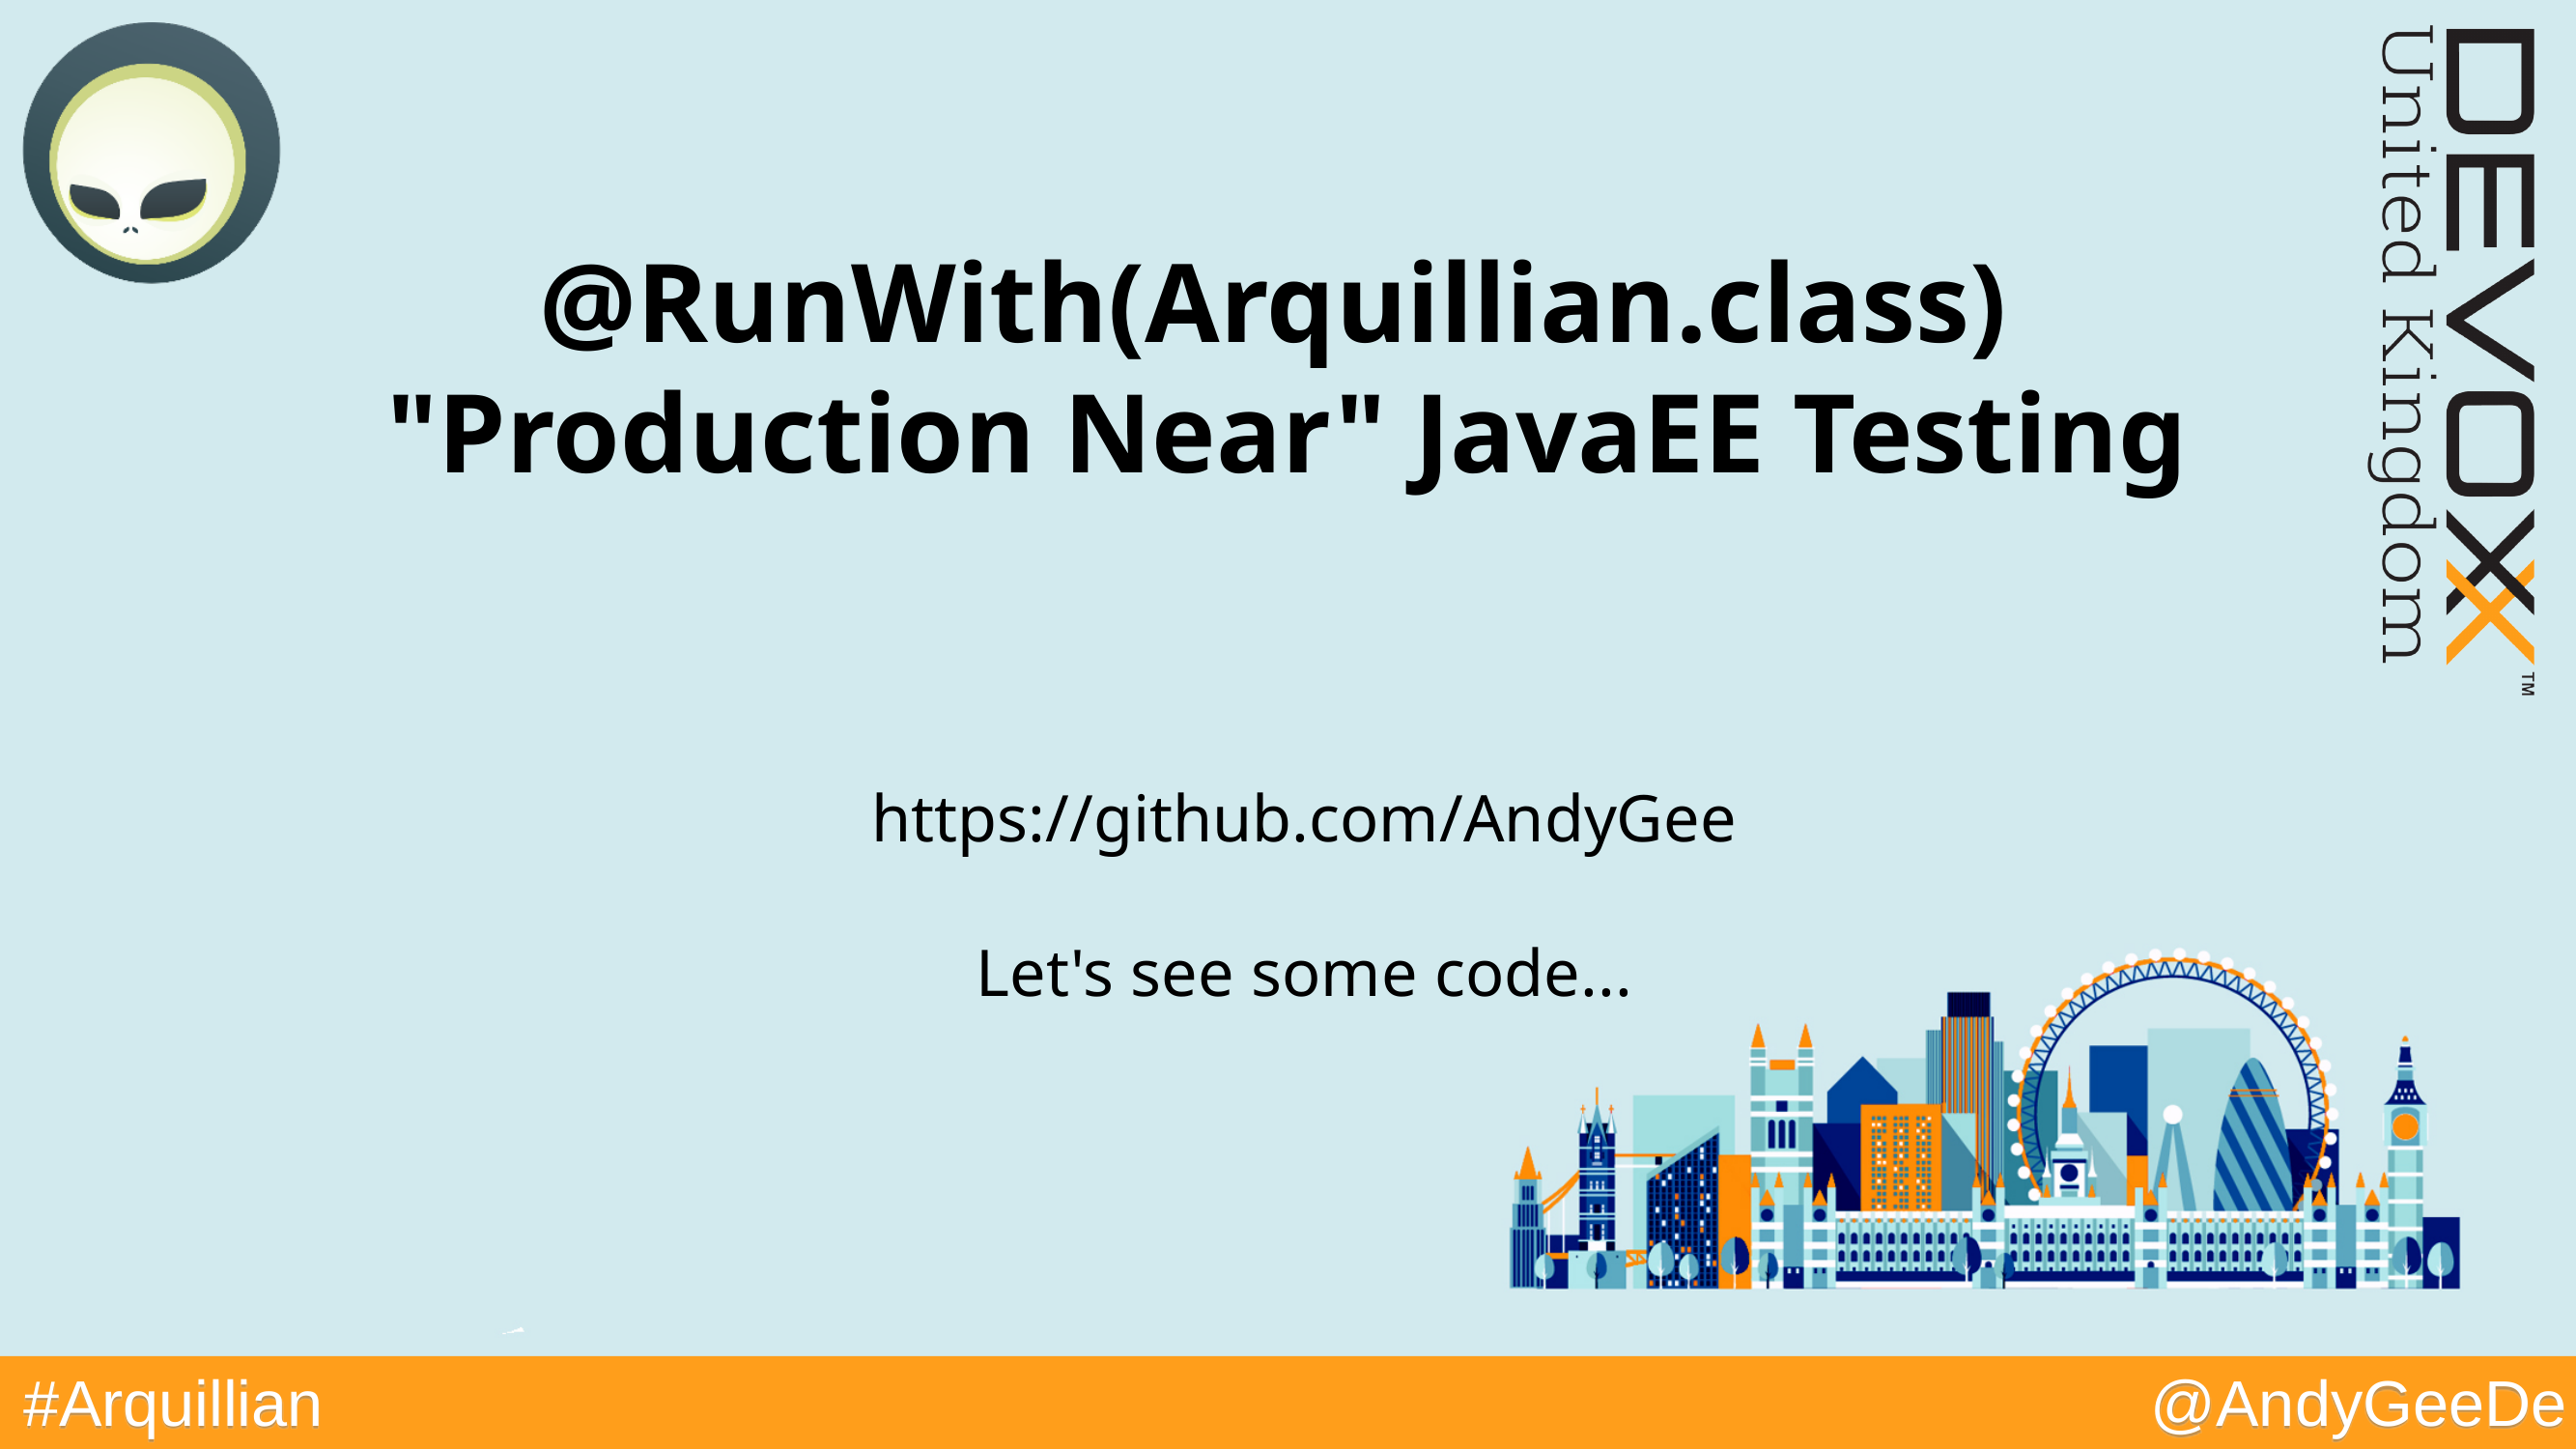

# @RunWith(Arquillian.class) "Production Near" JavaEE Testing
https://github.com/AndyGee
Let's see some code...